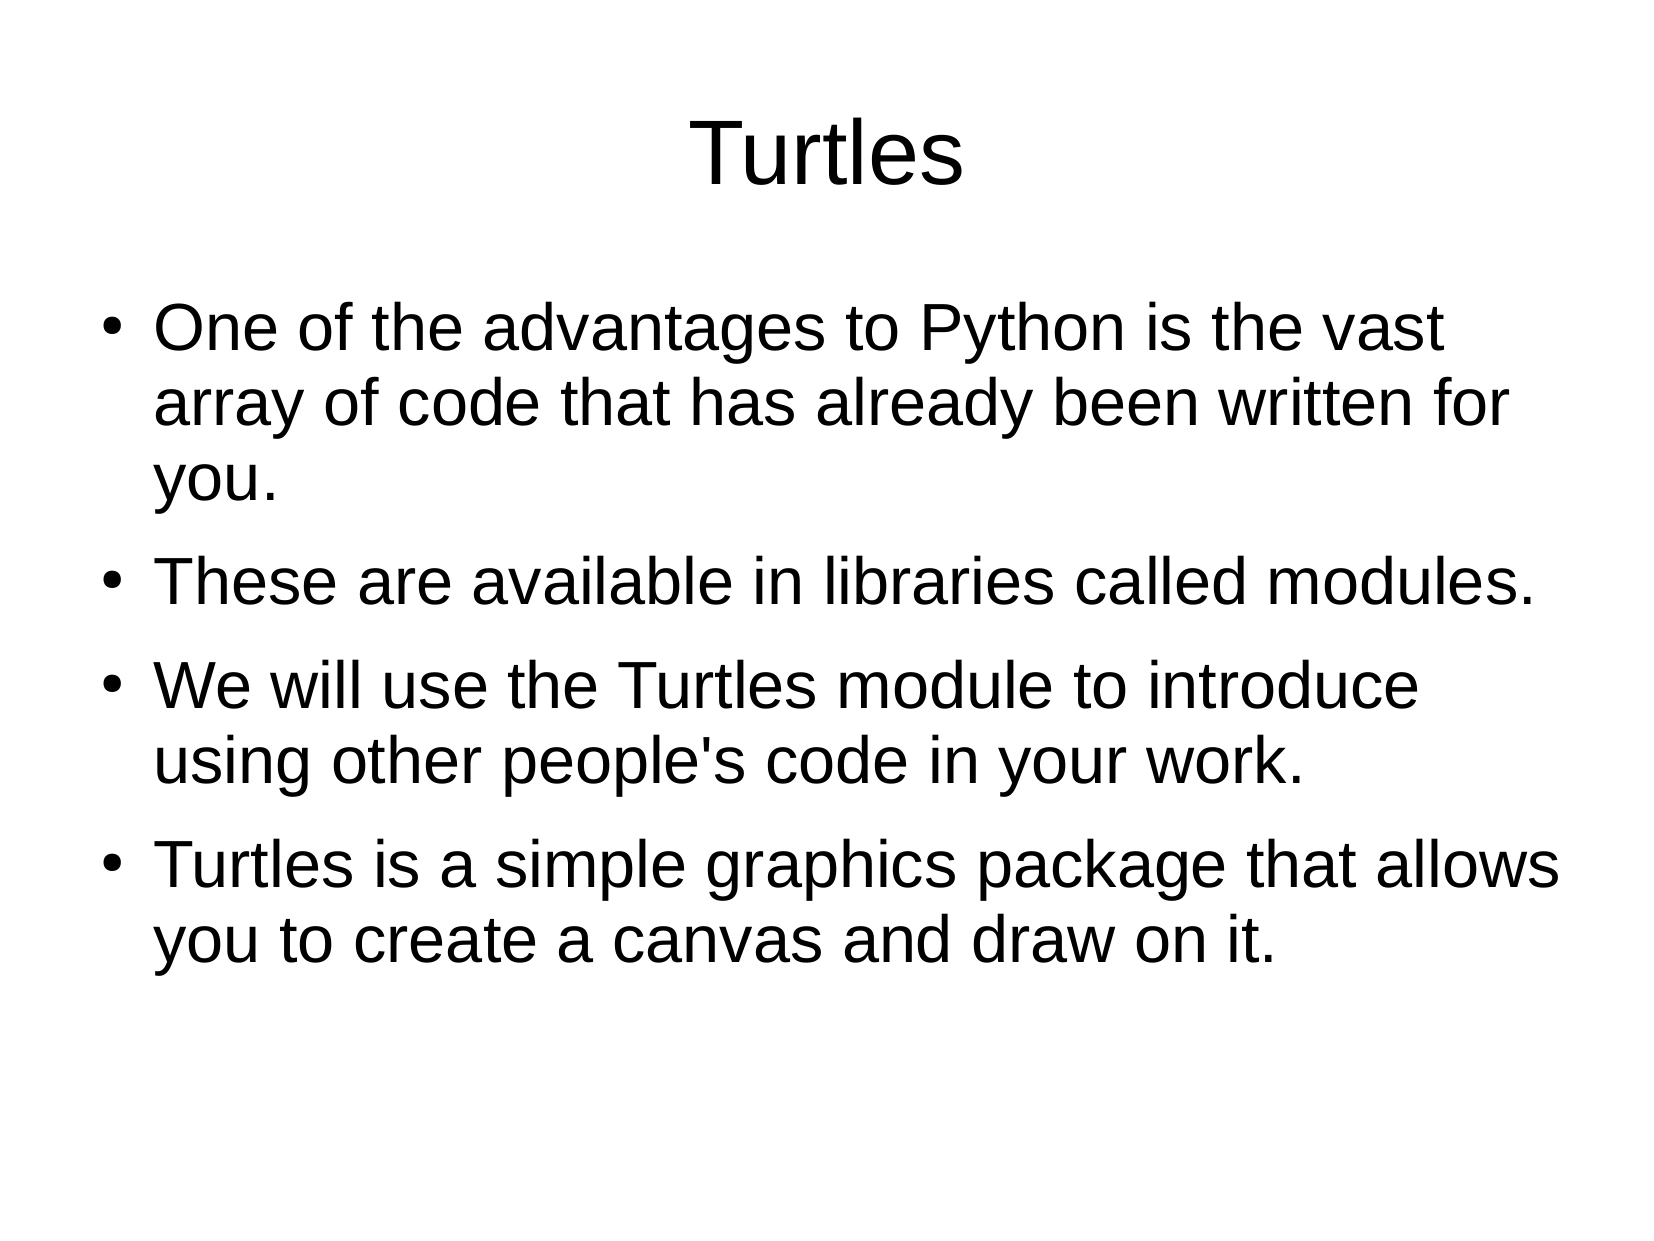

# Turtles
One of the advantages to Python is the vast array of code that has already been written for you.
These are available in libraries called modules.
We will use the Turtles module to introduce using other people's code in your work.
Turtles is a simple graphics package that allows you to create a canvas and draw on it.